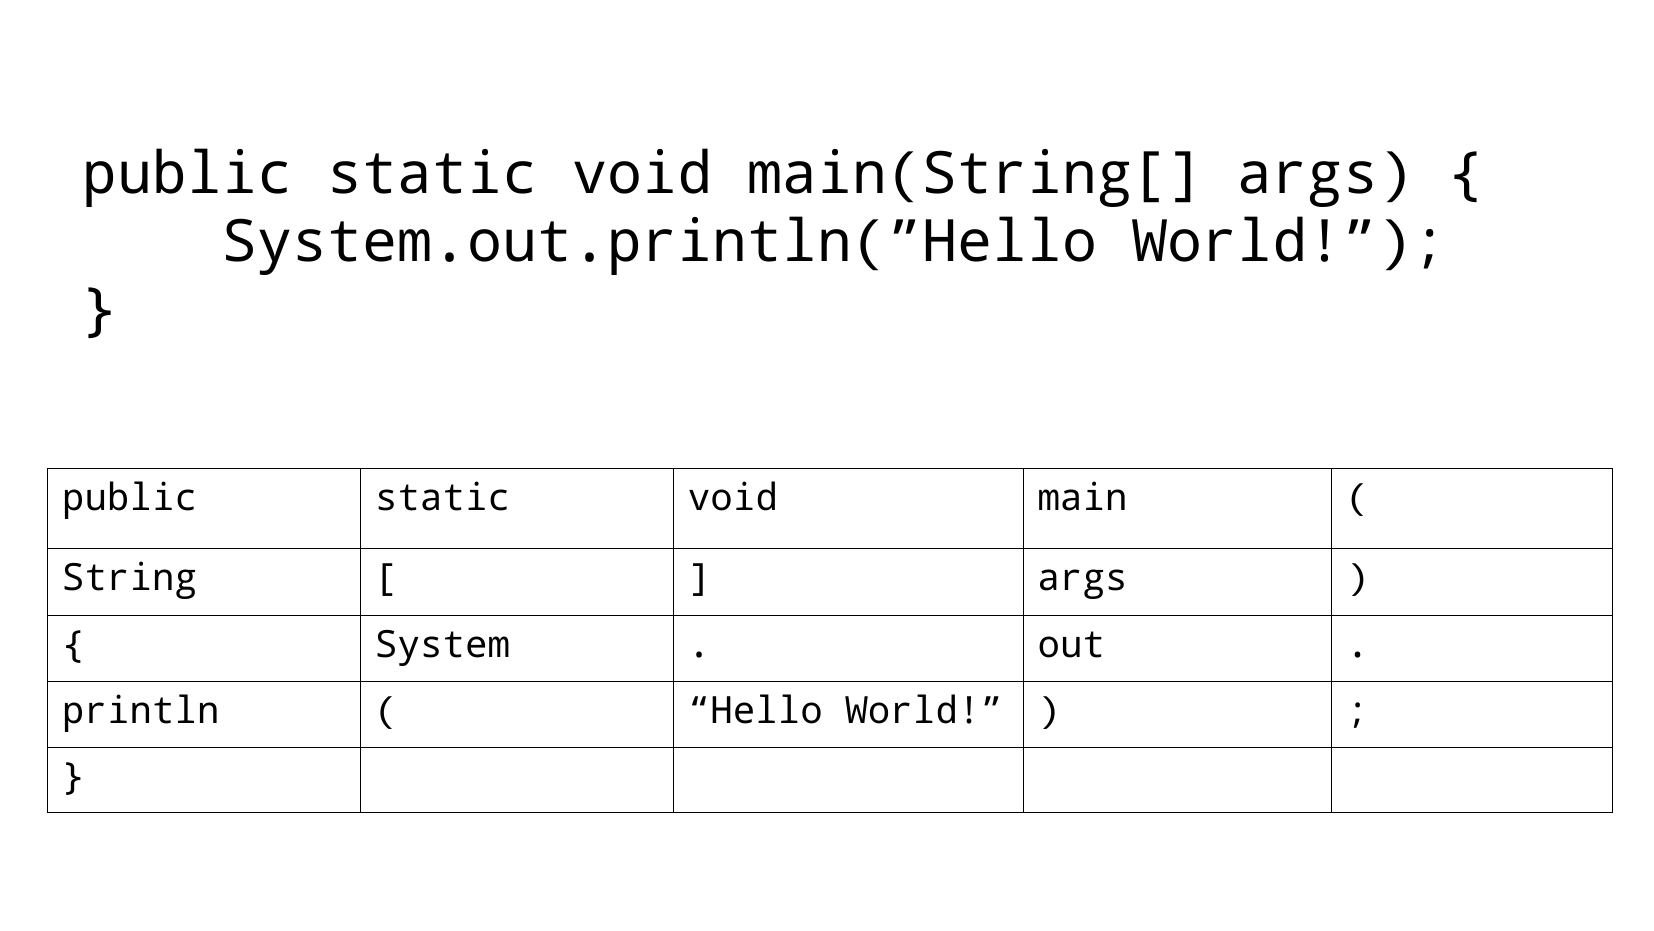

# public static void main(String[] args) {
 System.out.println(”Hello World!”);
}
| public | static | void | main | ( |
| --- | --- | --- | --- | --- |
| String | [ | ] | args | ) |
| { | System | . | out | . |
| println | ( | “Hello World!” | ) | ; |
| } | | | | |